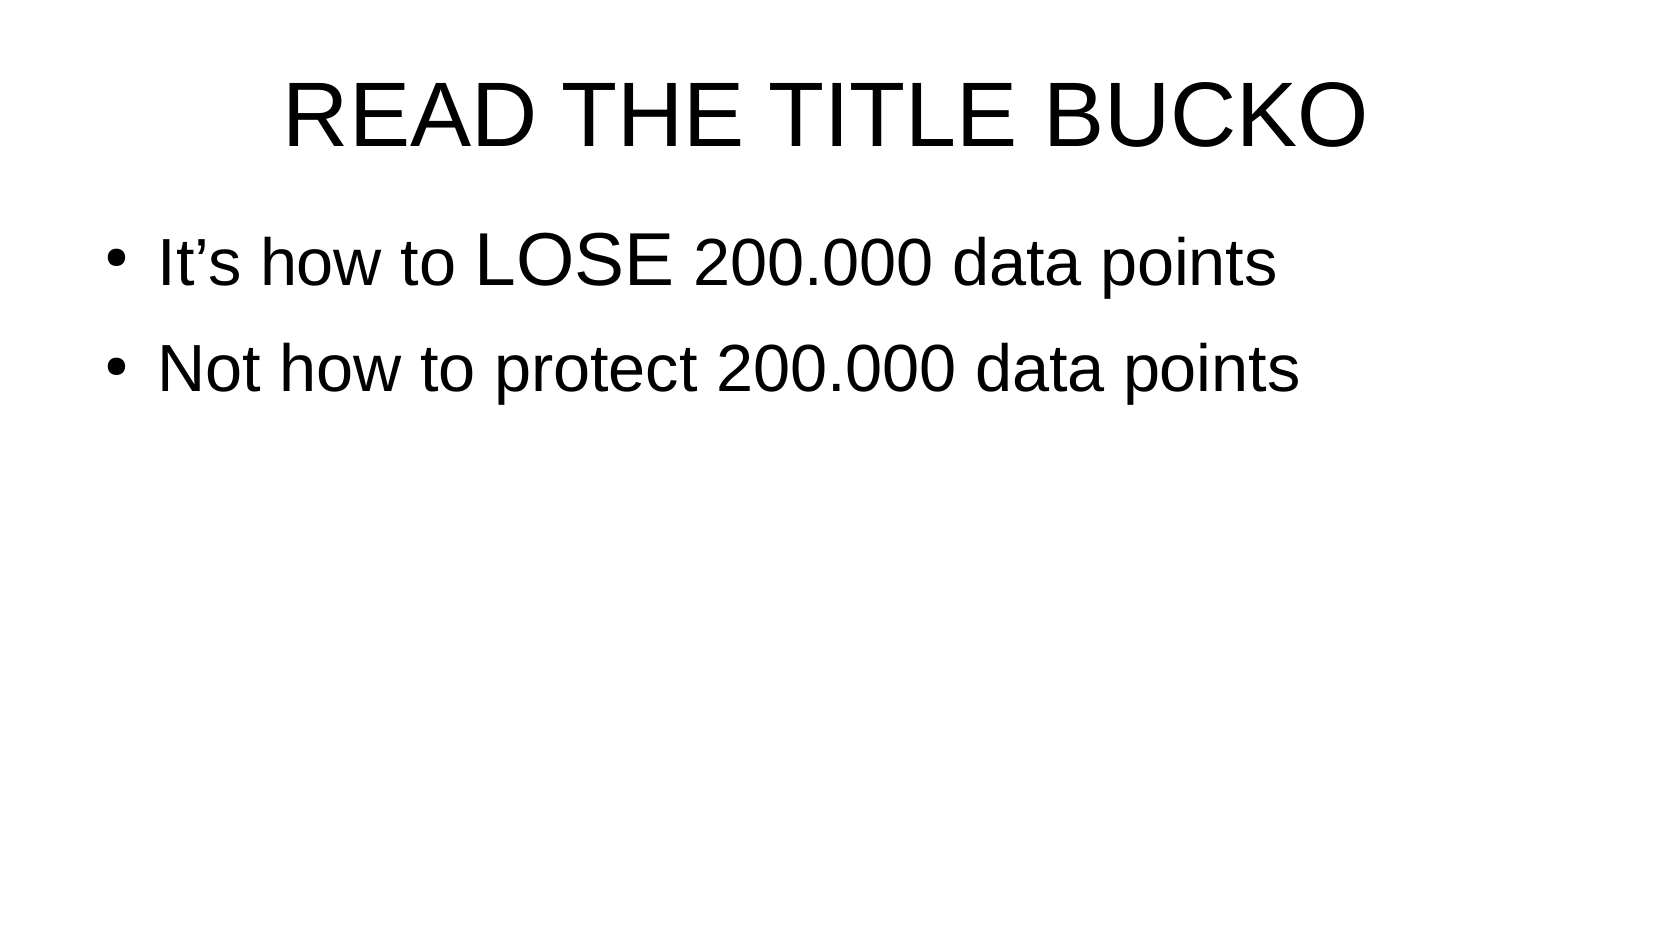

# READ THE TITLE BUCKO
It’s how to LOSE 200.000 data points
Not how to protect 200.000 data points